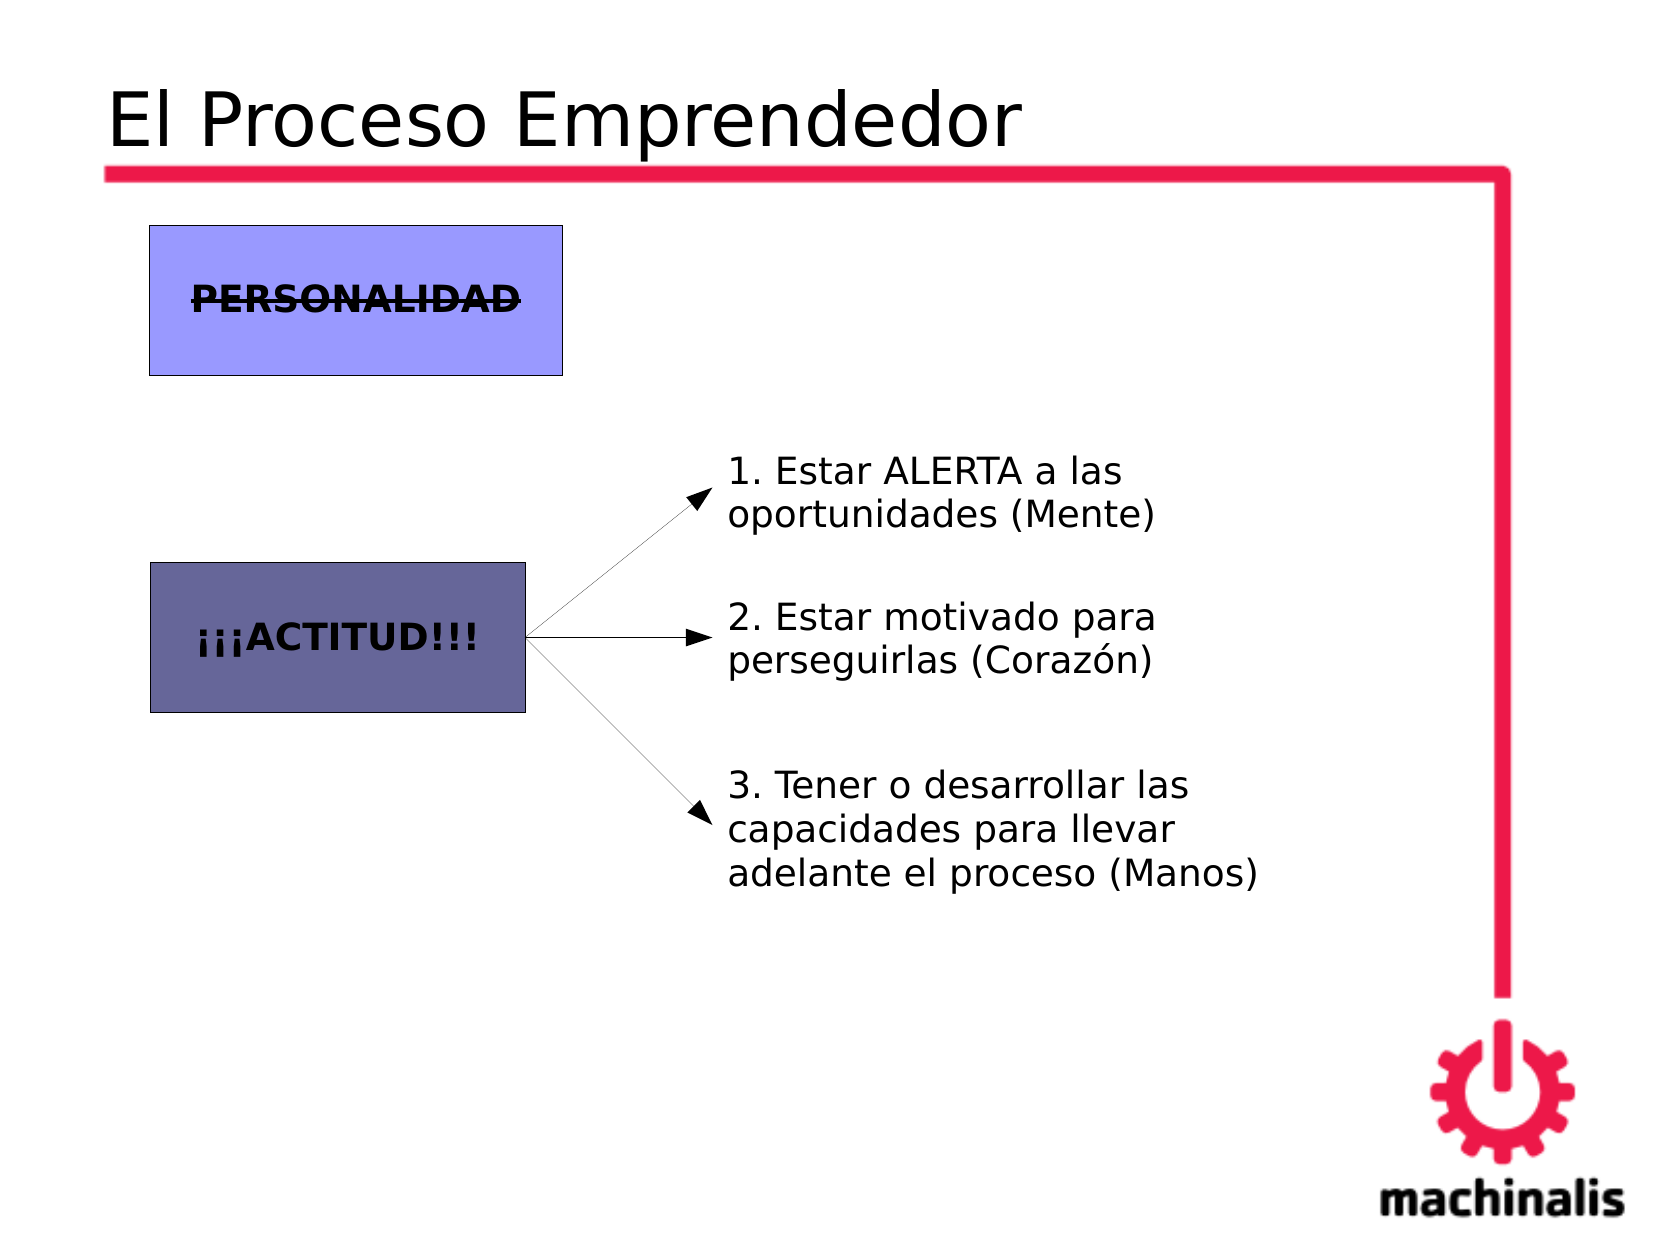

# El Proceso Emprendedor
PERSONALIDAD
1. Estar ALERTA a las oportunidades (Mente)
¡¡¡ACTITUD!!!
2. Estar motivado para perseguirlas (Corazón)
3. Tener o desarrollar las capacidades para llevar adelante el proceso (Manos)